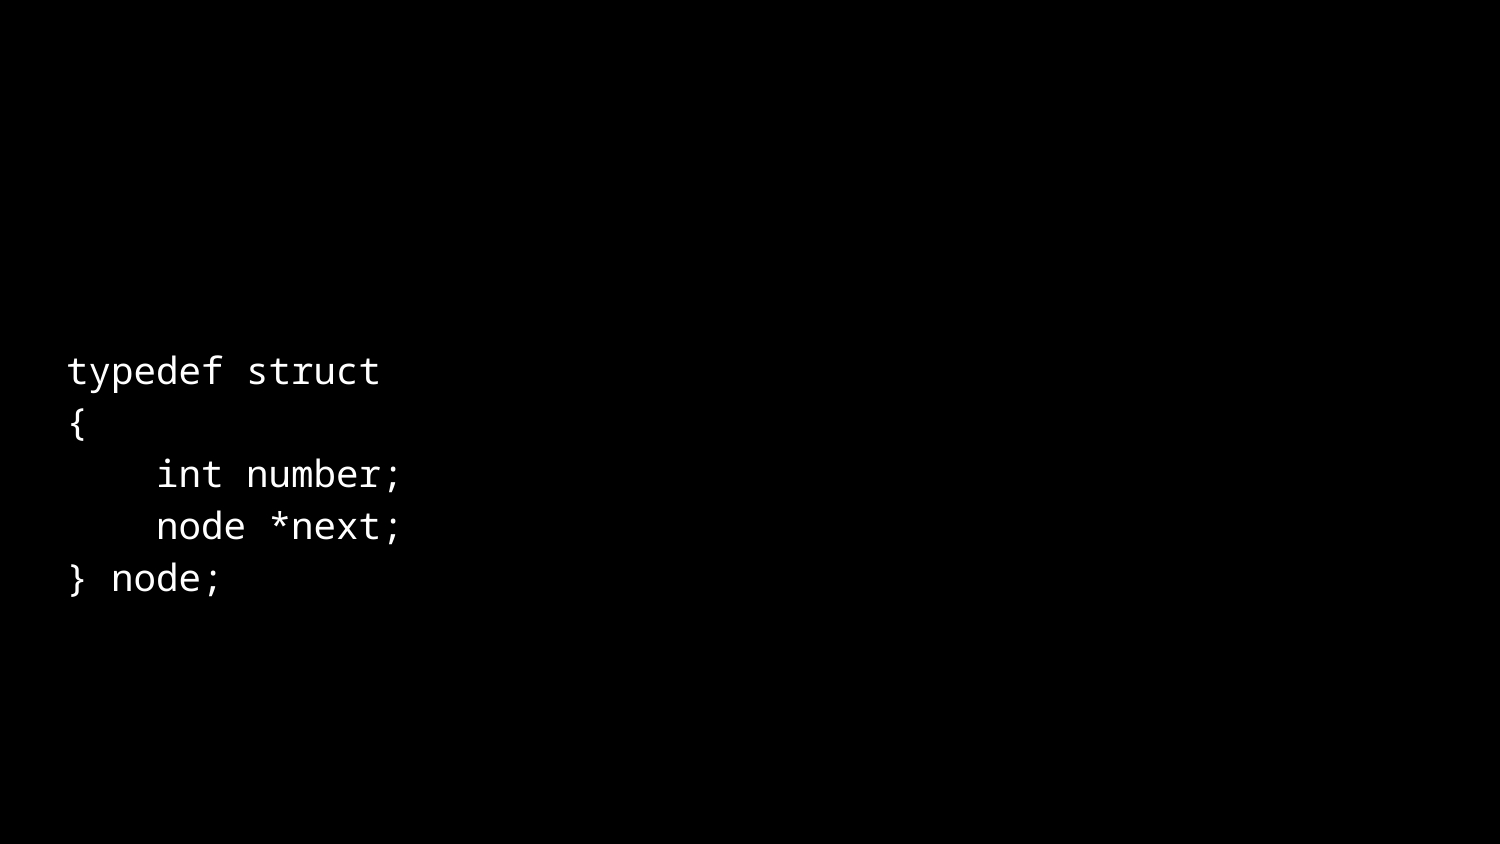

# typedef struct
{
 int number;
 node *next;
} node;